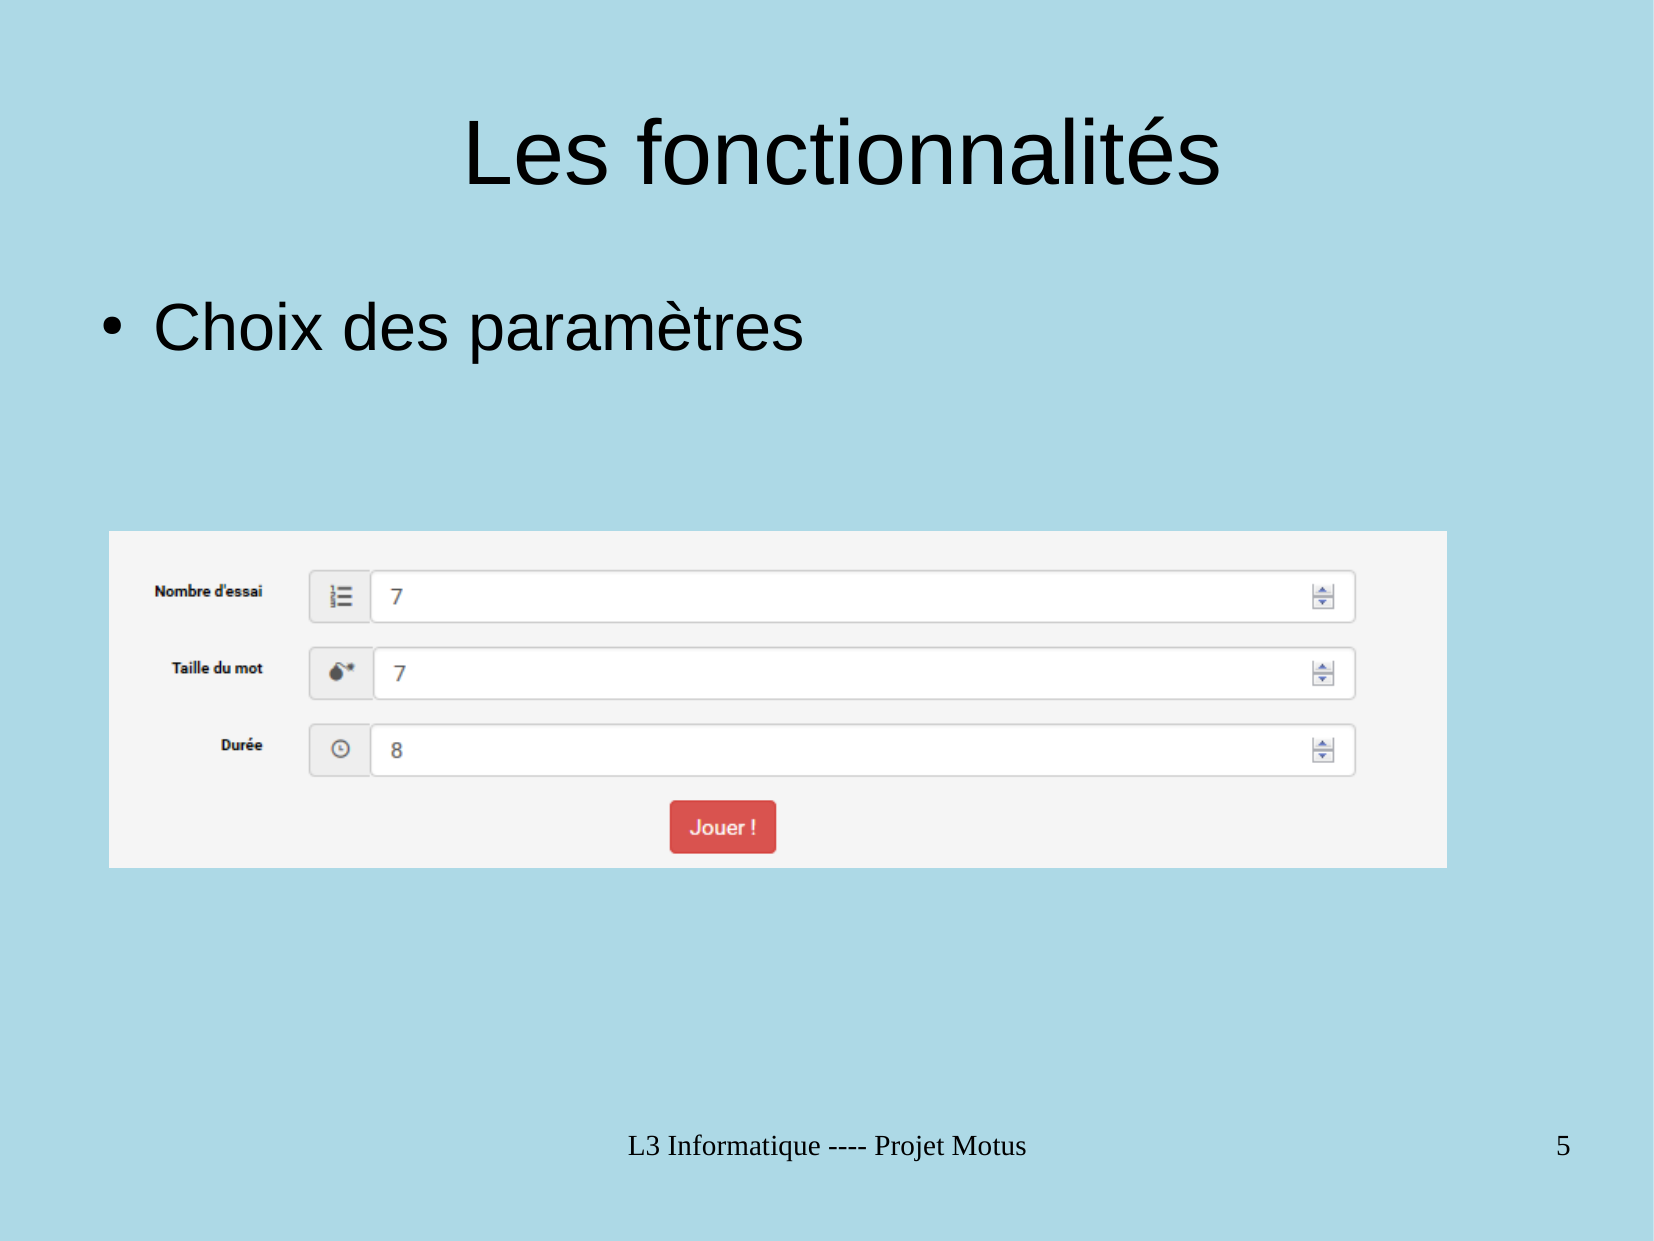

# Les fonctionnalités
Choix des paramètres
L3 Informatique ---- Projet Motus
5